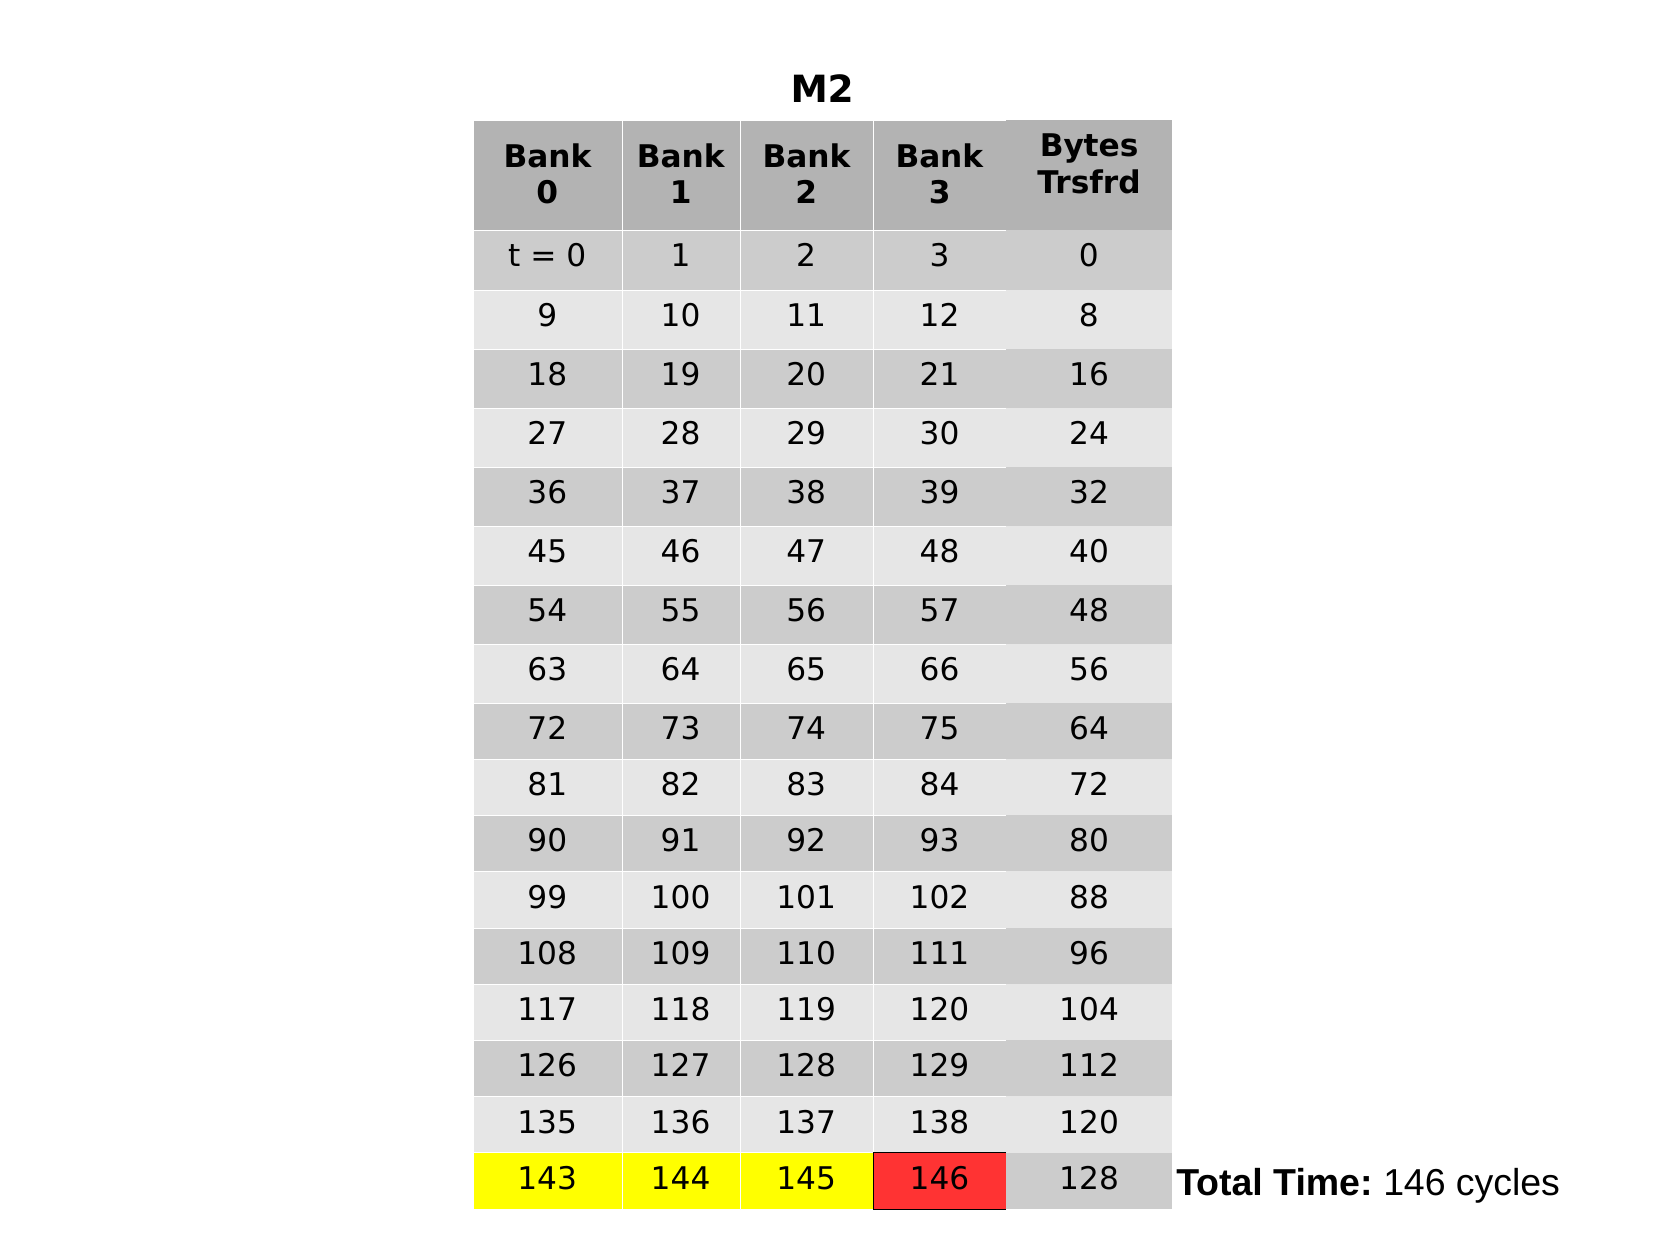

M2
| Bank 0 | Bank1 | Bank2 | Bank3 | Bytes Trsfrd |
| --- | --- | --- | --- | --- |
| t = 0 | 1 | 2 | 3 | 0 |
| 9 | 10 | 11 | 12 | 8 |
| 18 | 19 | 20 | 21 | 16 |
| 27 | 28 | 29 | 30 | 24 |
| 36 | 37 | 38 | 39 | 32 |
| 45 | 46 | 47 | 48 | 40 |
| 54 | 55 | 56 | 57 | 48 |
| 63 | 64 | 65 | 66 | 56 |
| 72 | 73 | 74 | 75 | 64 |
| 81 | 82 | 83 | 84 | 72 |
| 90 | 91 | 92 | 93 | 80 |
| 99 | 100 | 101 | 102 | 88 |
| 108 | 109 | 110 | 111 | 96 |
| 117 | 118 | 119 | 120 | 104 |
| 126 | 127 | 128 | 129 | 112 |
| 135 | 136 | 137 | 138 | 120 |
| 143 | 144 | 145 | 146 | 128 |
Total Time: 146 cycles